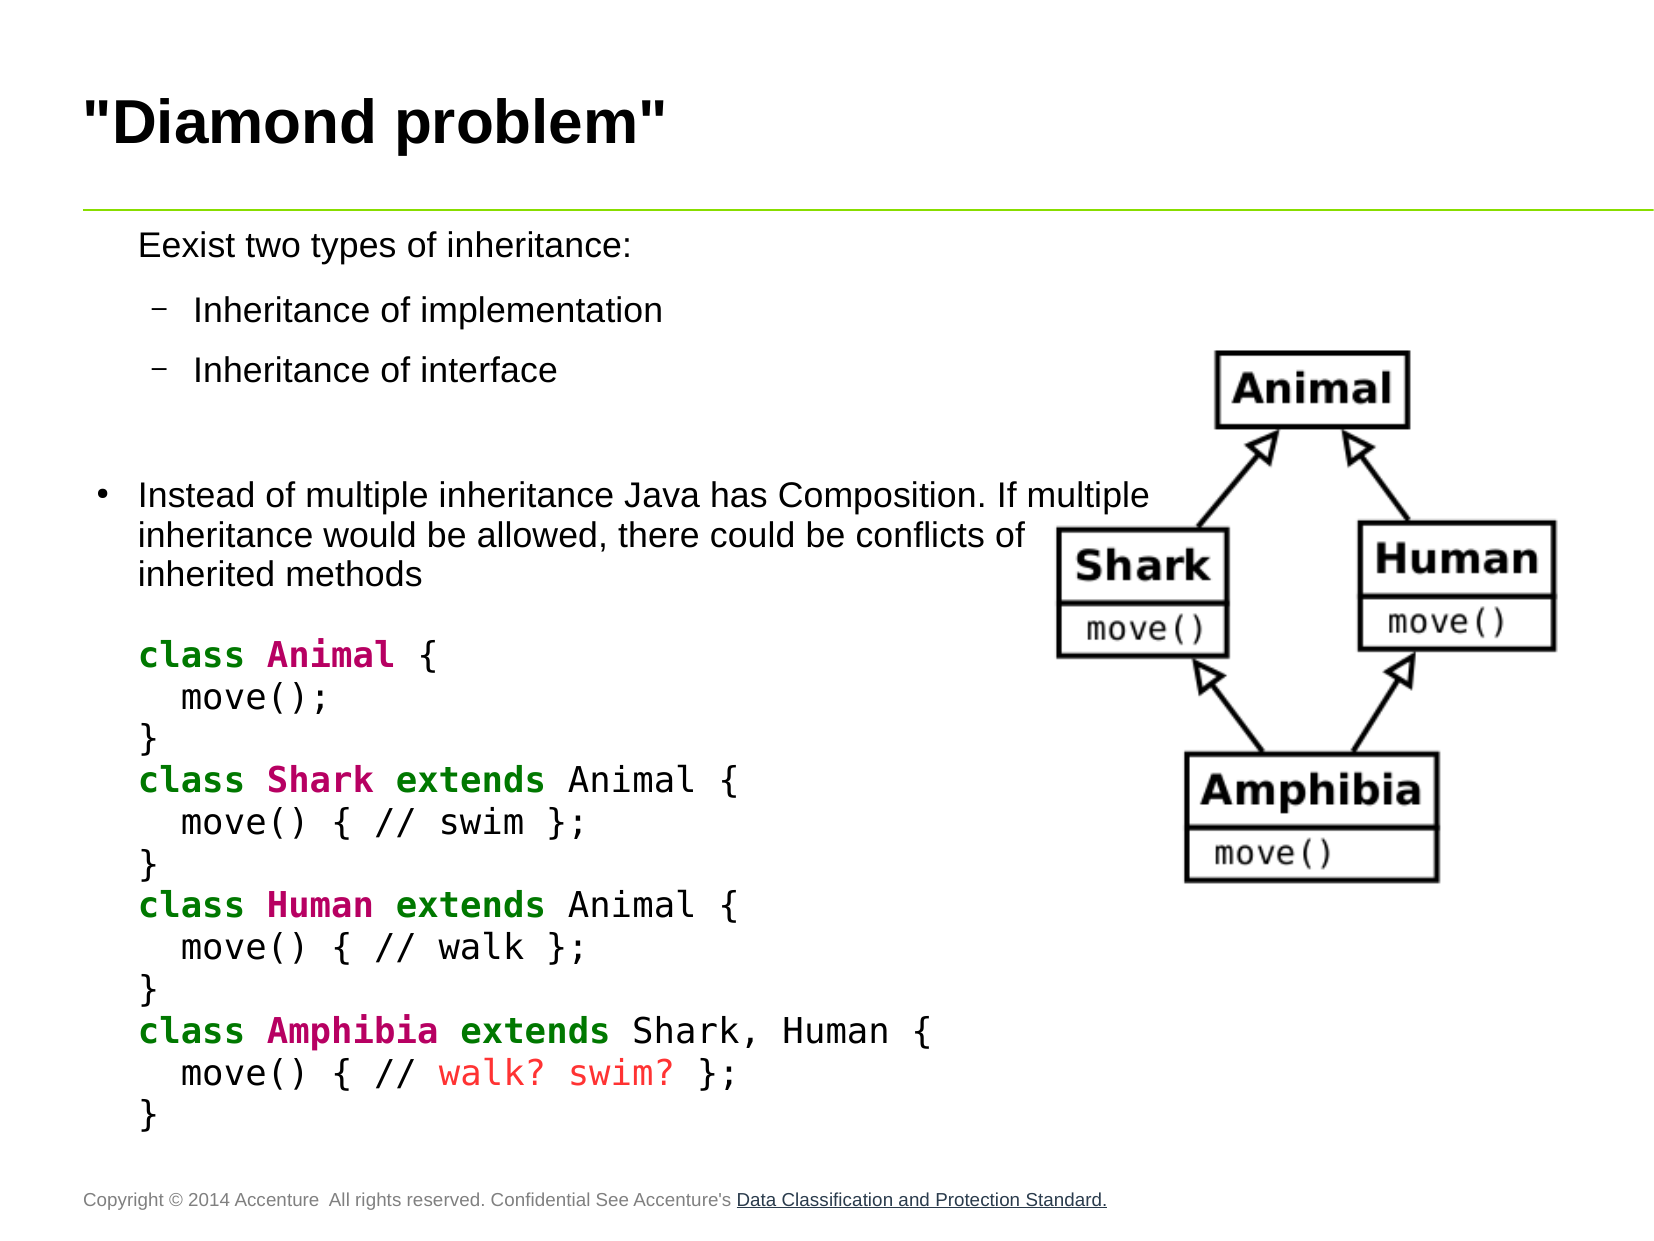

# "Diamond problem"
Eexist two types of inheritance:
Inheritance of implementation
Inheritance of interface
Instead of multiple inheritance Java has Composition. If multiple inheritance would be allowed, there could be conflicts of inherited methods
class Animal {
 move();
}
class Shark extends Animal {
 move() { // swim };
}
class Human extends Animal {
 move() { // walk };
}
class Amphibia extends Shark, Human {
 move() { // walk? swim? };
}